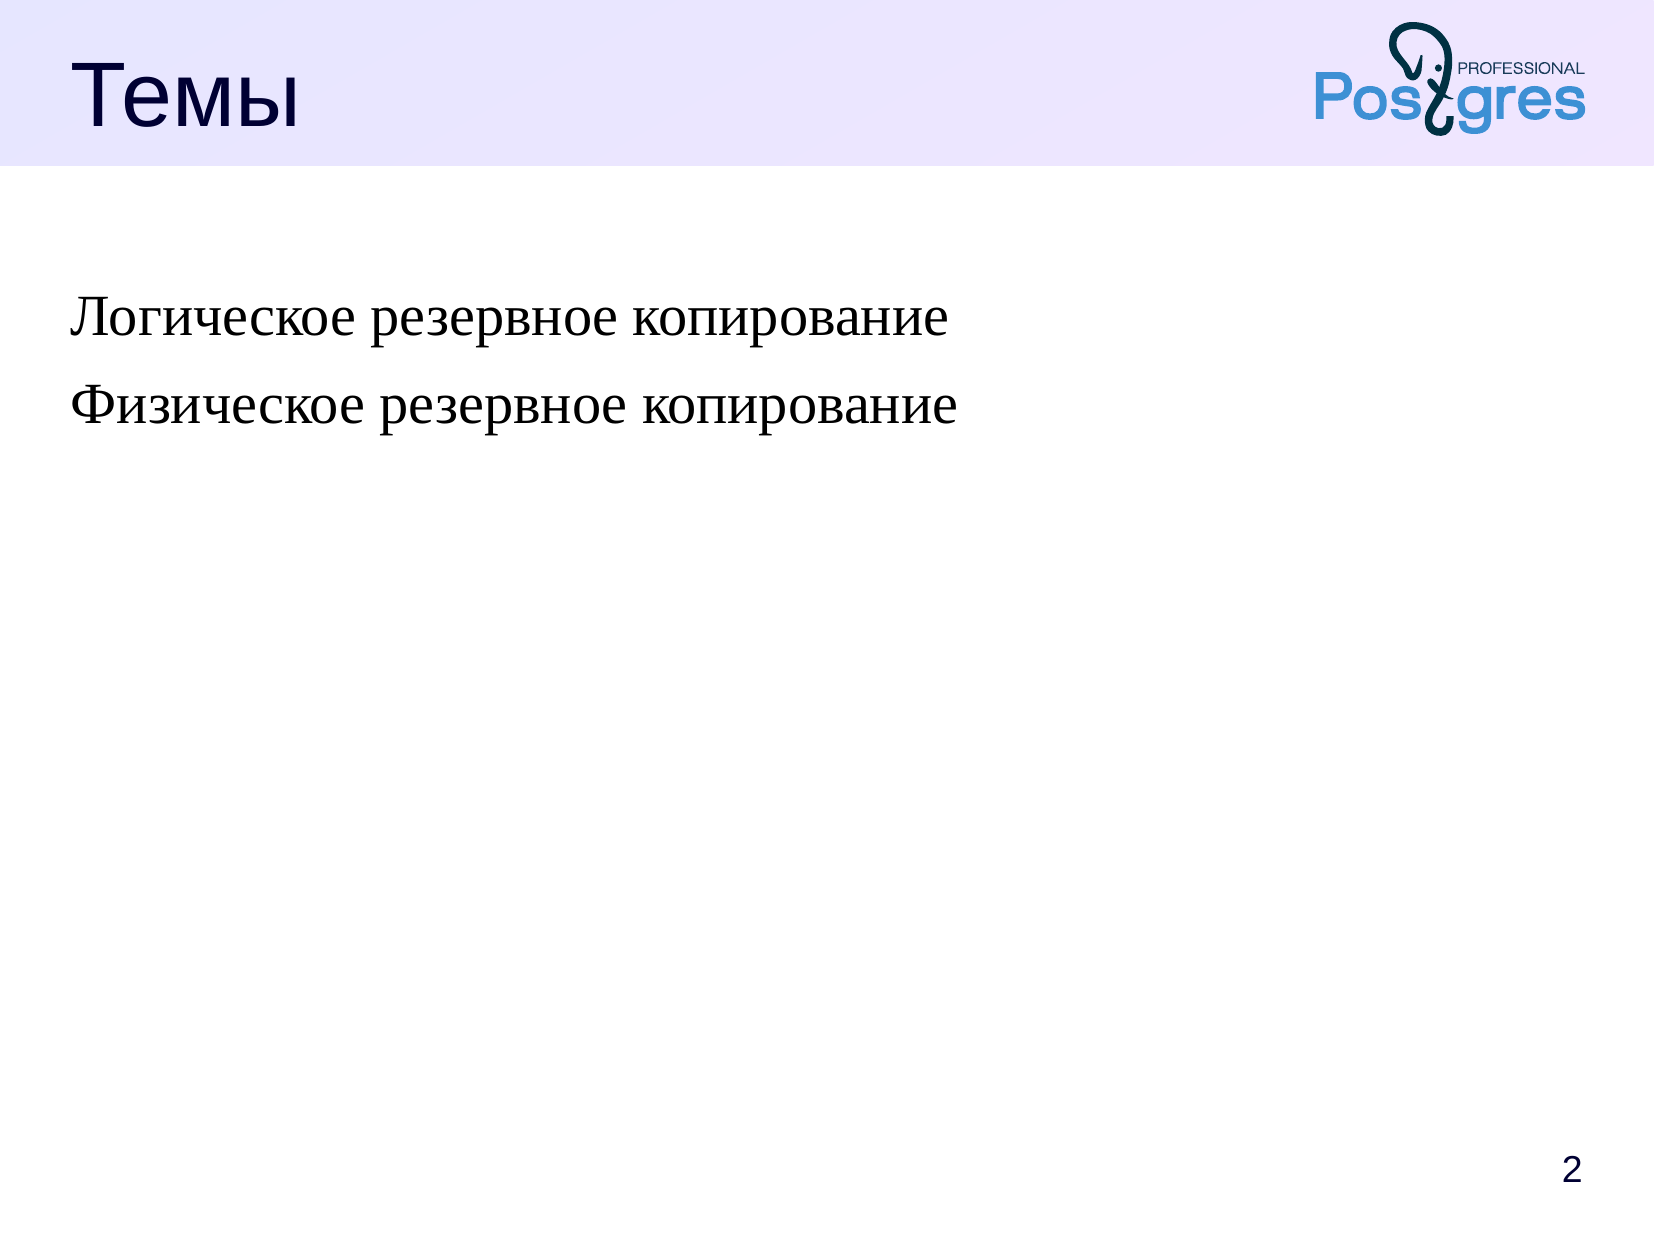

# Темы
Логическое резервное копирование
Физическое резервное копирование